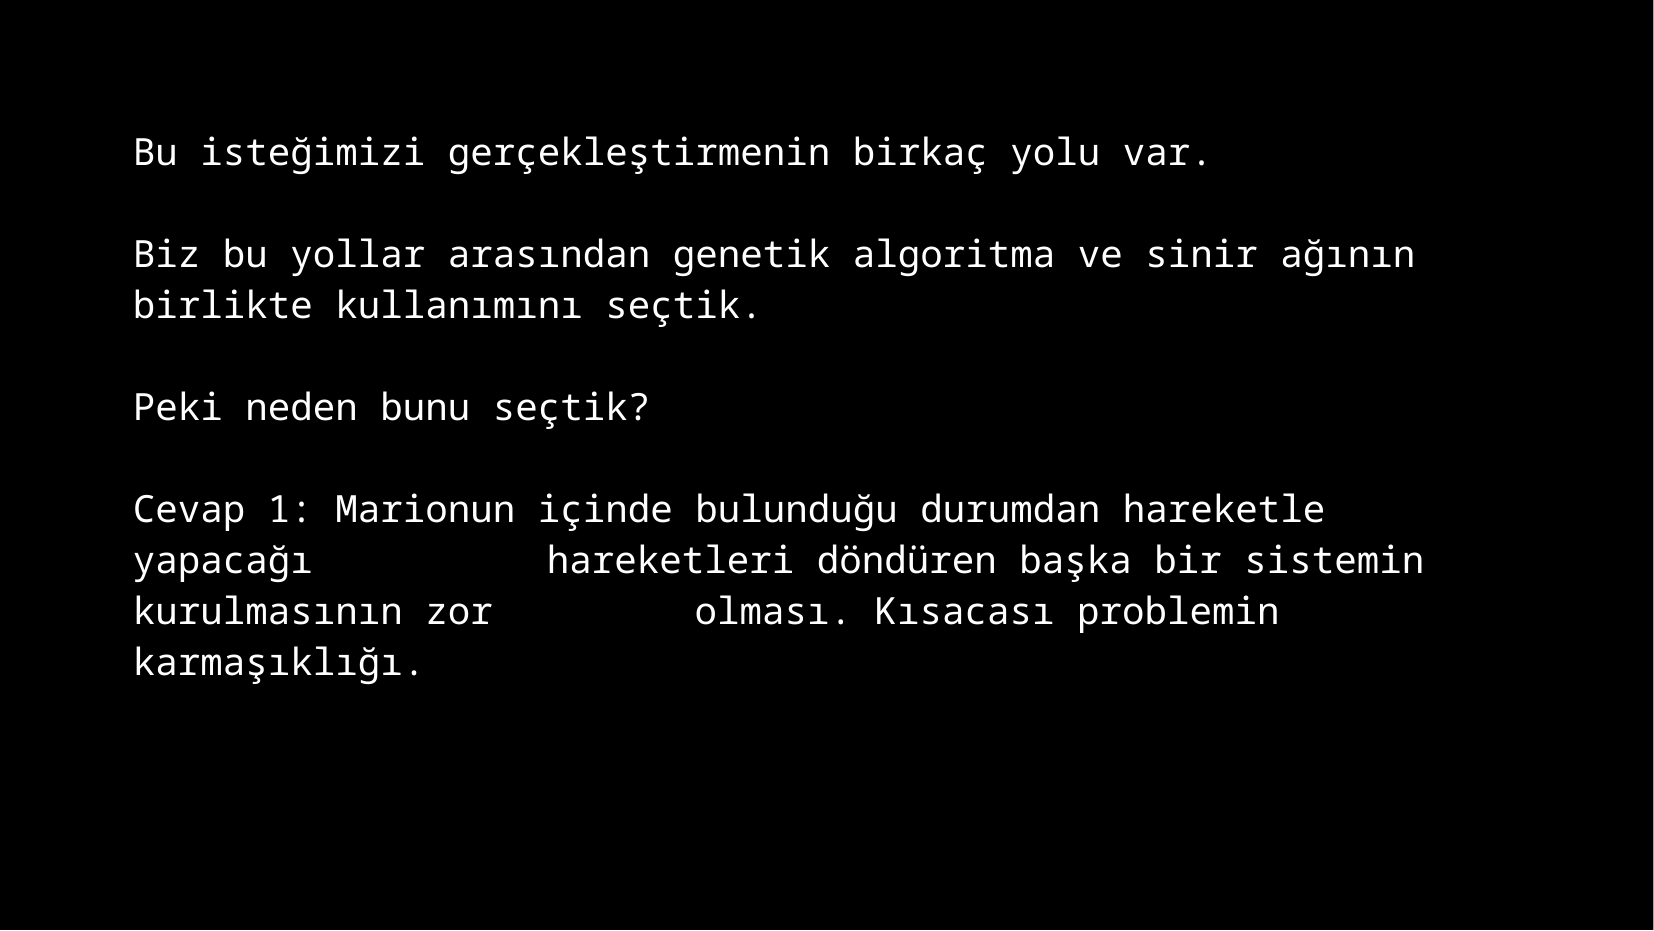

Bu isteğimizi gerçekleştirmenin birkaç yolu var.
Biz bu yollar arasından genetik algoritma ve sinir ağının birlikte kullanımını seçtik.
Peki neden bunu seçtik?
Cevap 1: Marionun içinde bulunduğu durumdan hareketle yapacağı 	 		 hareketleri döndüren başka bir sistemin kurulmasının zor 		 olması. Kısacası problemin karmaşıklığı.